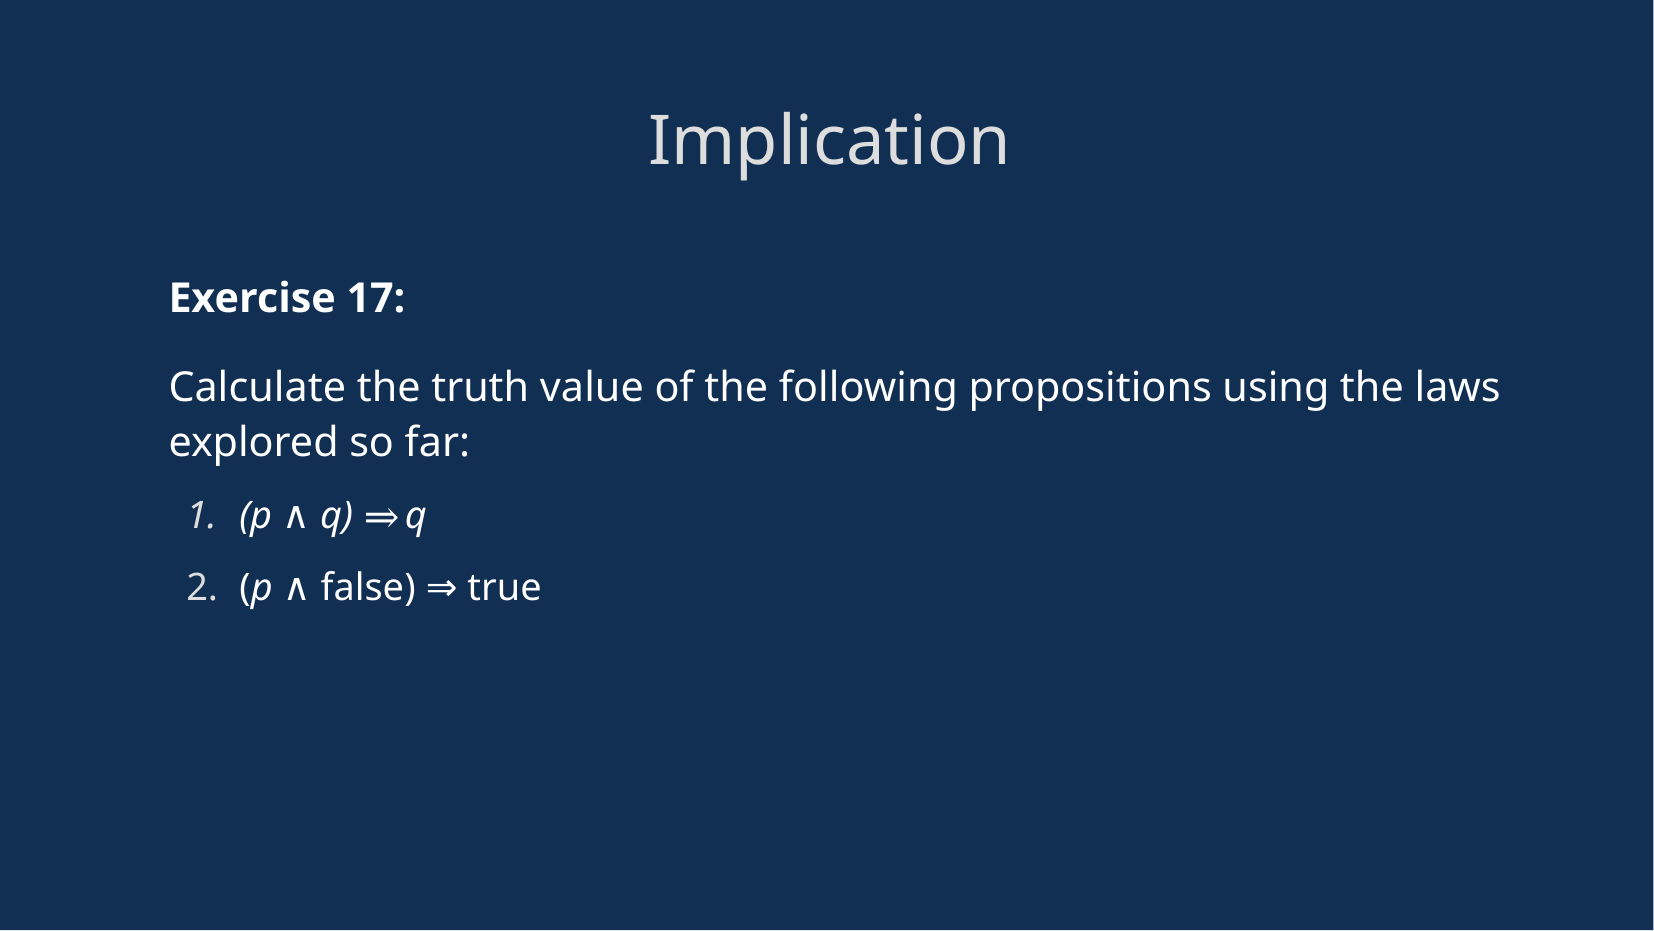

# Implication
Exercise 17:
Calculate the truth value of the following propositions using the laws explored so far:
(p ∧ q) ⇒ q
(p ∧ false) ⇒ true